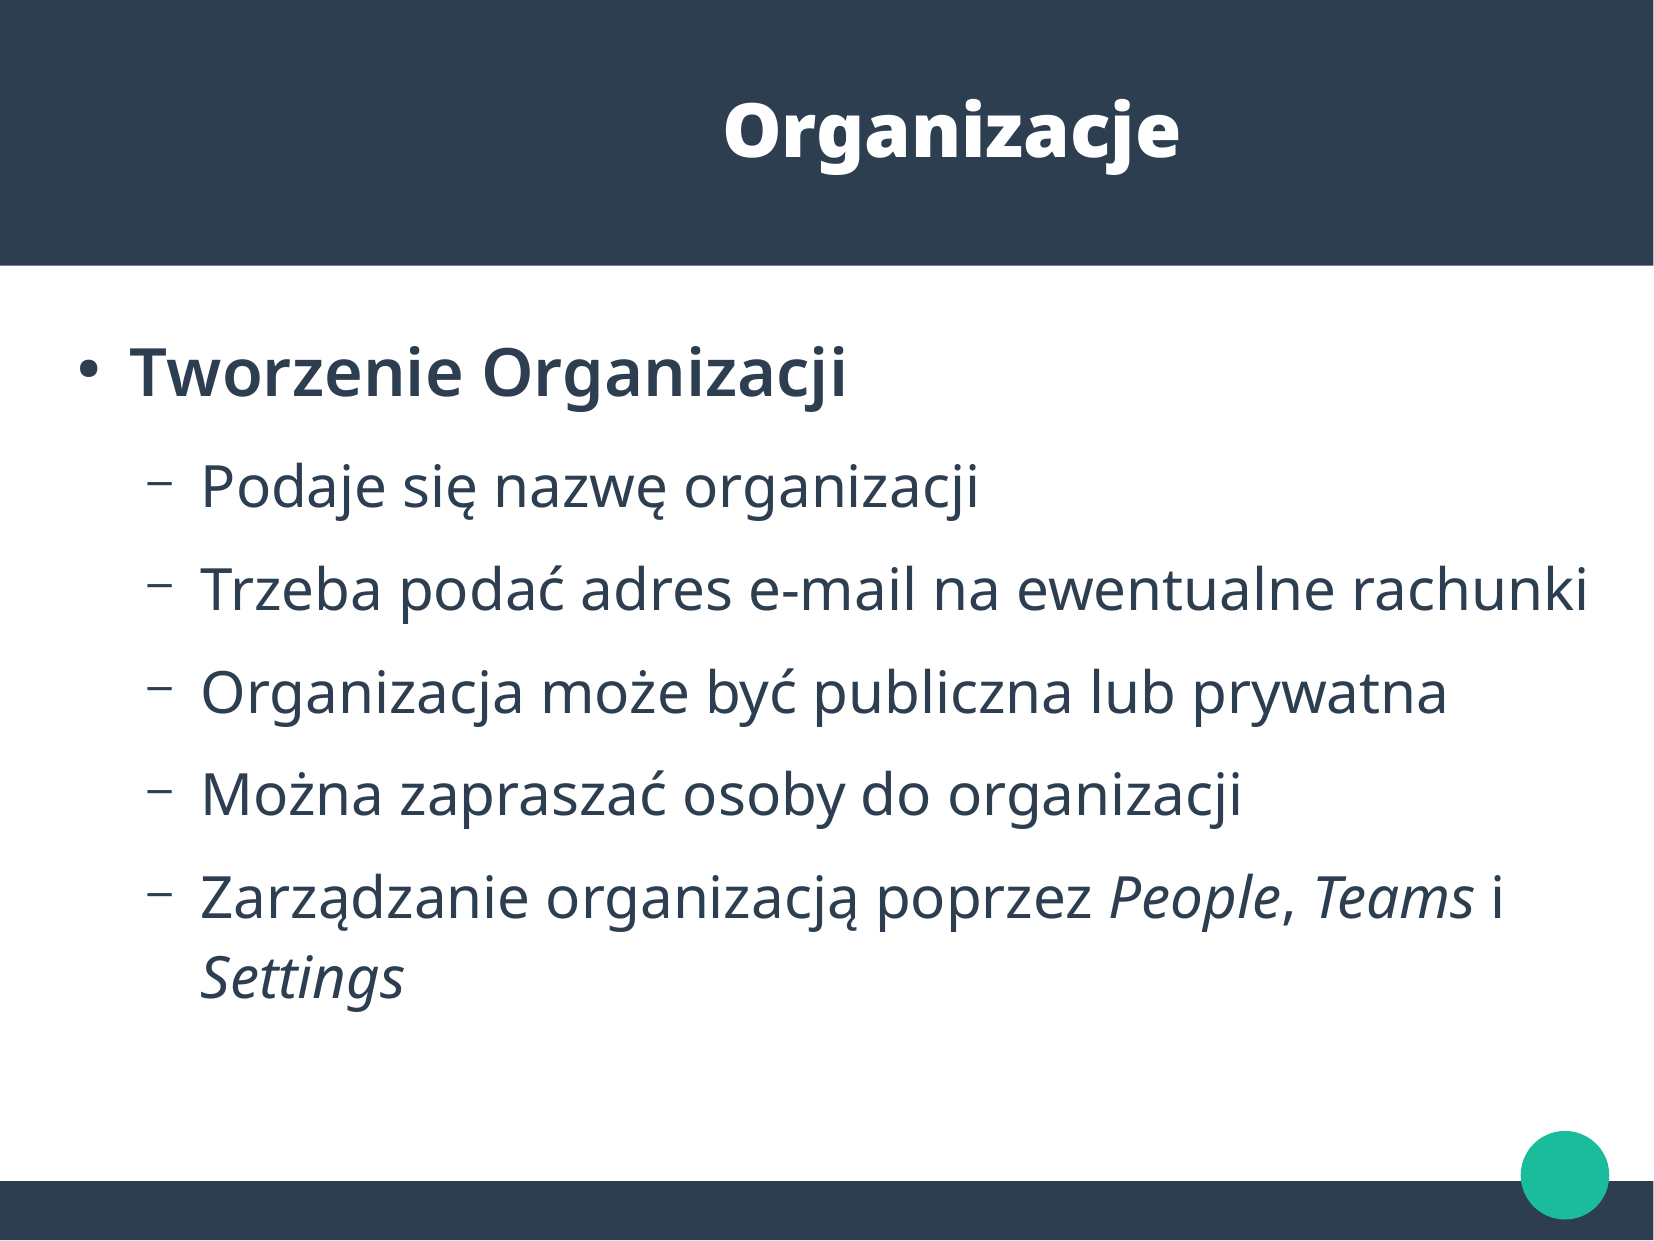

# Organizacje
Tworzenie Organizacji
Podaje się nazwę organizacji
Trzeba podać adres e-mail na ewentualne rachunki
Organizacja może być publiczna lub prywatna
Można zapraszać osoby do organizacji
Zarządzanie organizacją poprzez People, Teams i Settings